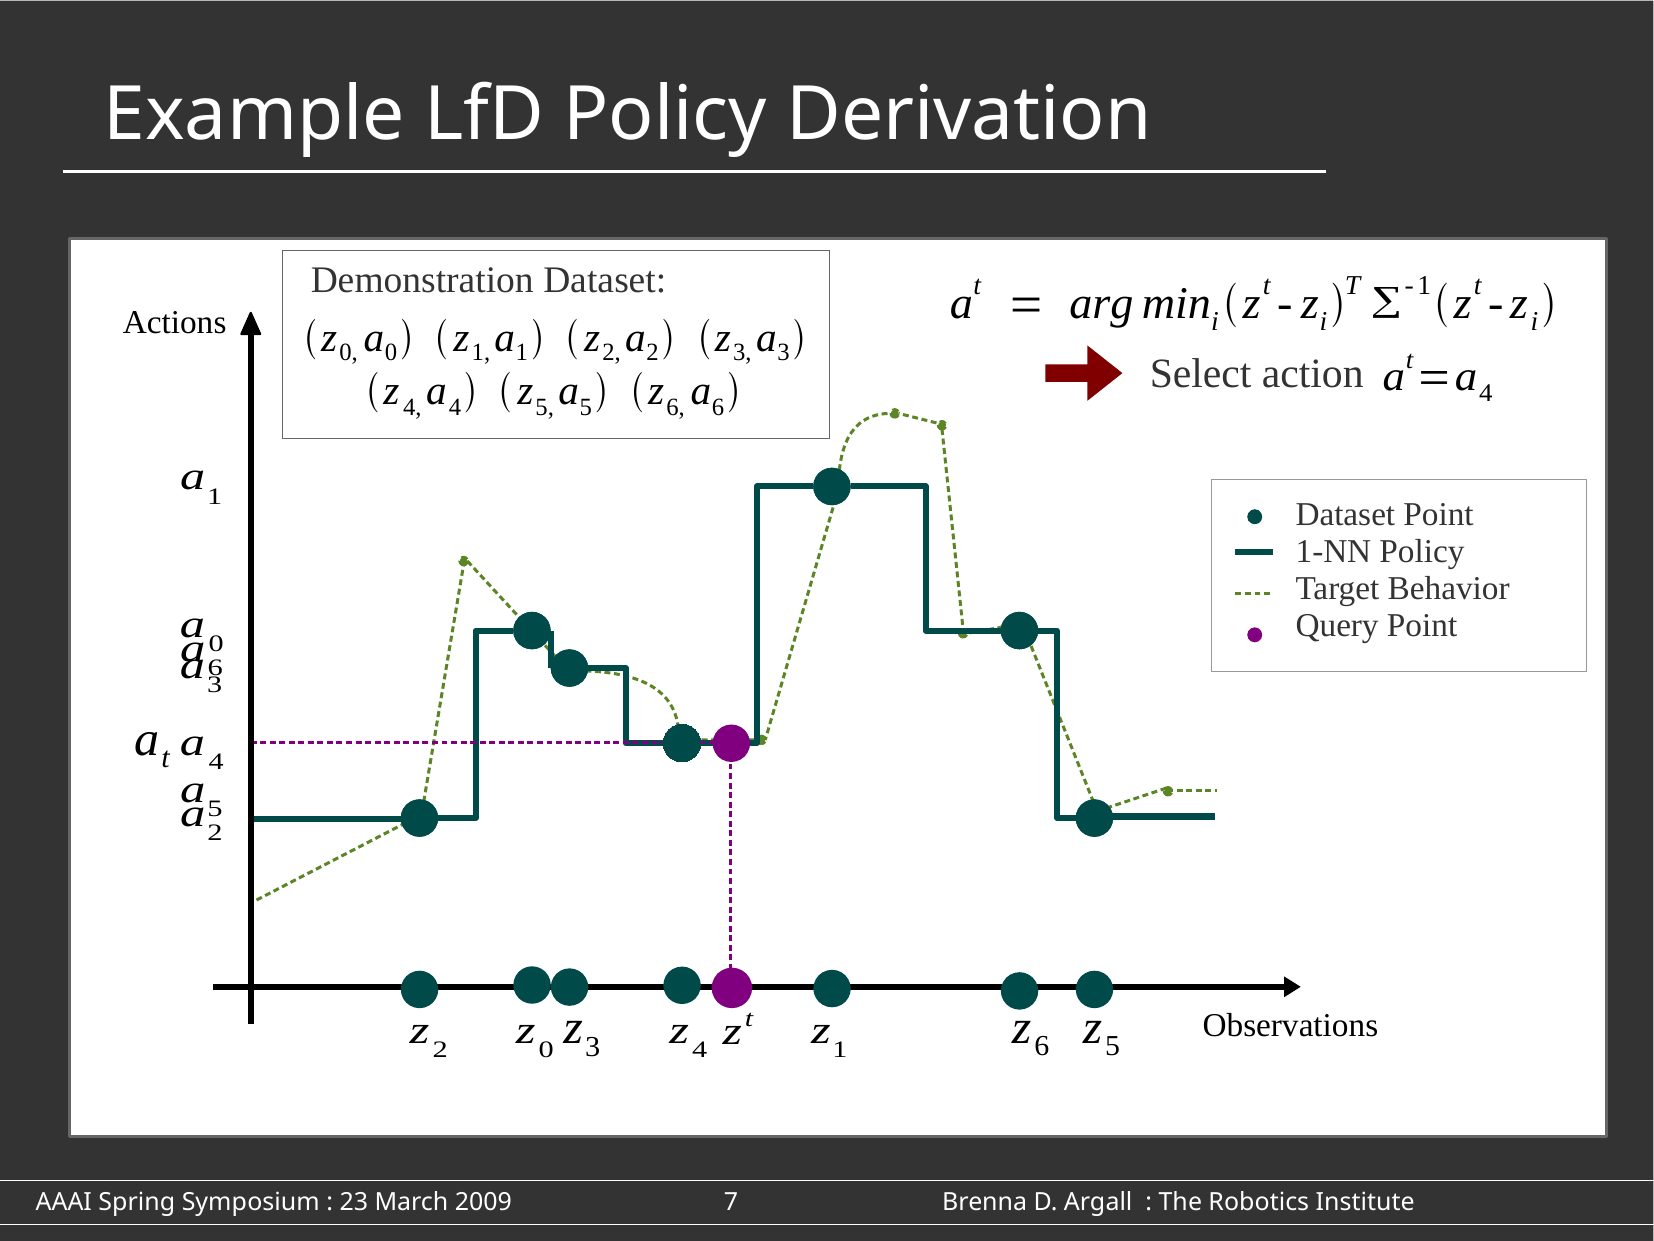

Example LfD Policy Derivation
 AAAI Spring Symposium : 23 March 2009 Brenna D. Argall : The Robotics Institute
Demonstration Dataset:
Actions
Select action
Dataset Point
1-NN Policy
Target Behavior
Query Point
Observations